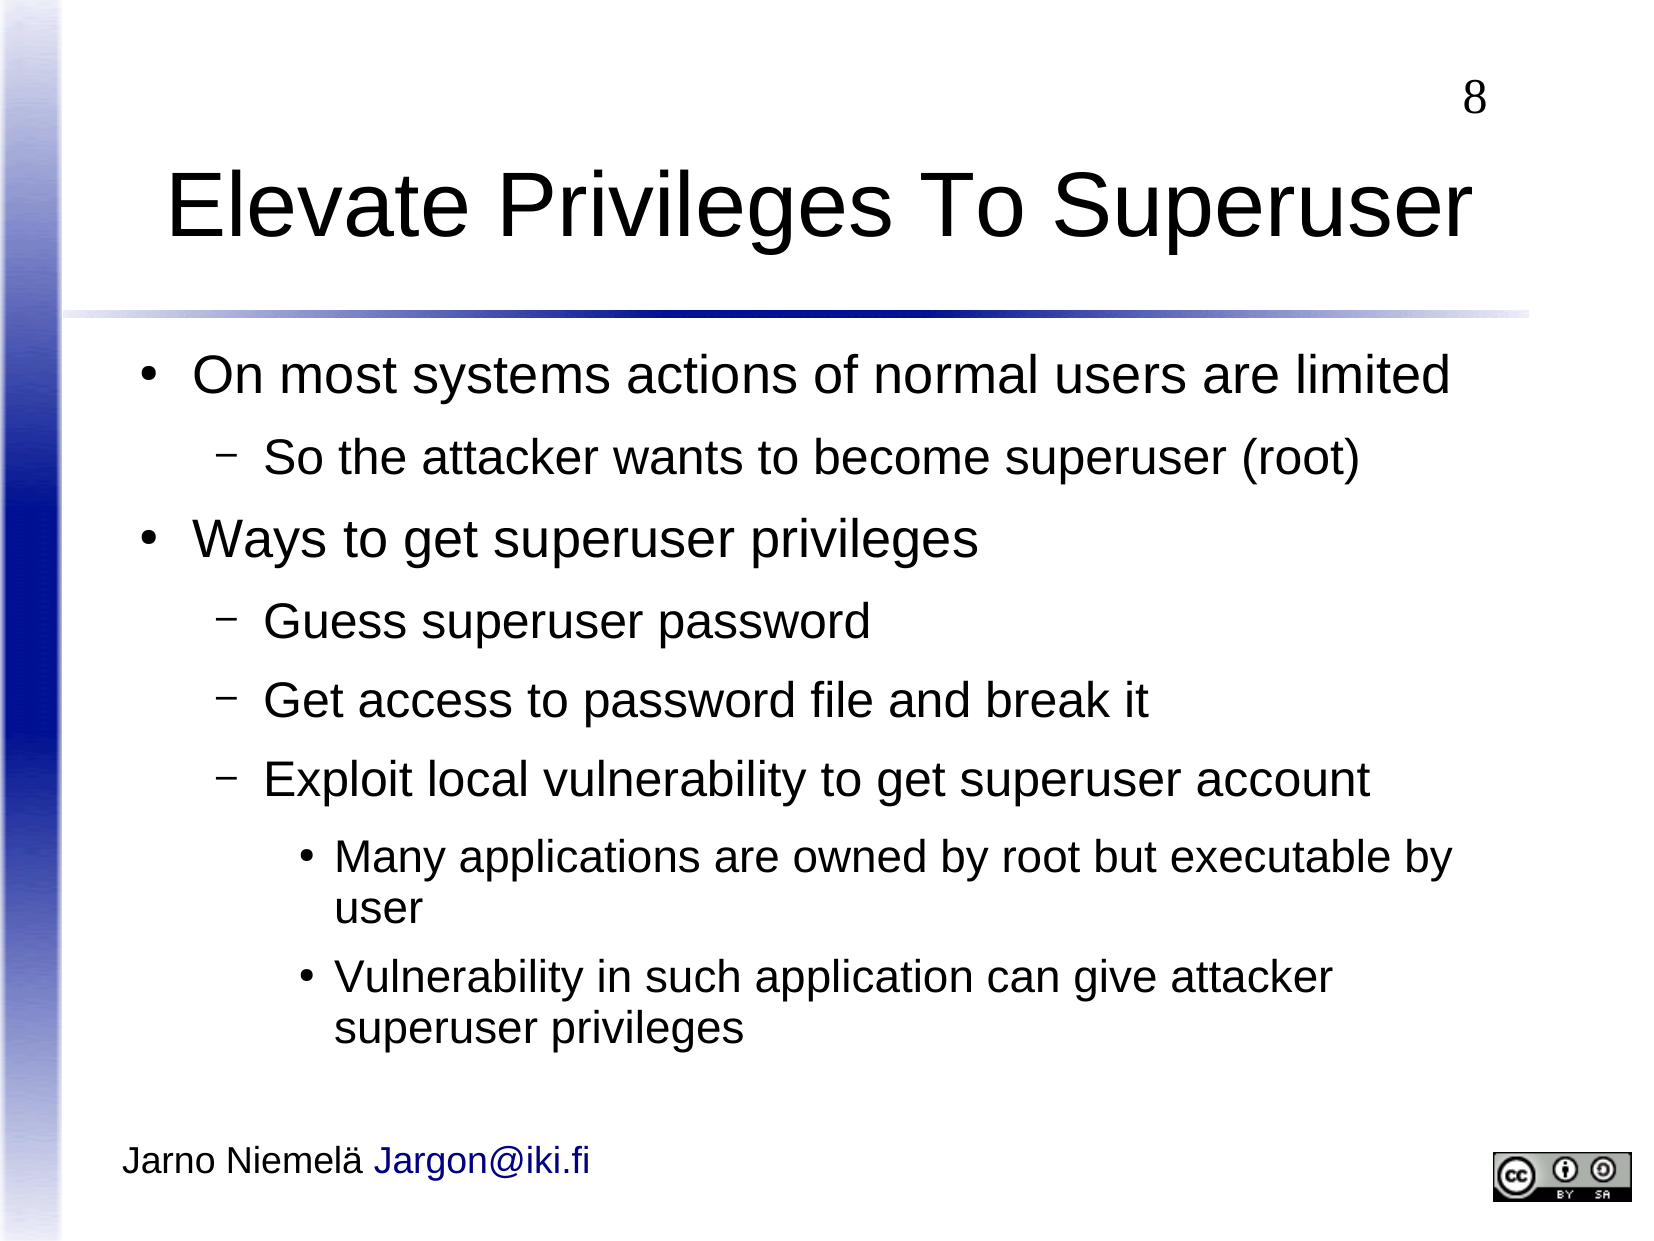

# Elevate Privileges To Superuser
On most systems actions of normal users are limited
So the attacker wants to become superuser (root)
Ways to get superuser privileges
Guess superuser password
Get access to password file and break it
Exploit local vulnerability to get superuser account
Many applications are owned by root but executable by user
Vulnerability in such application can give attacker superuser privileges